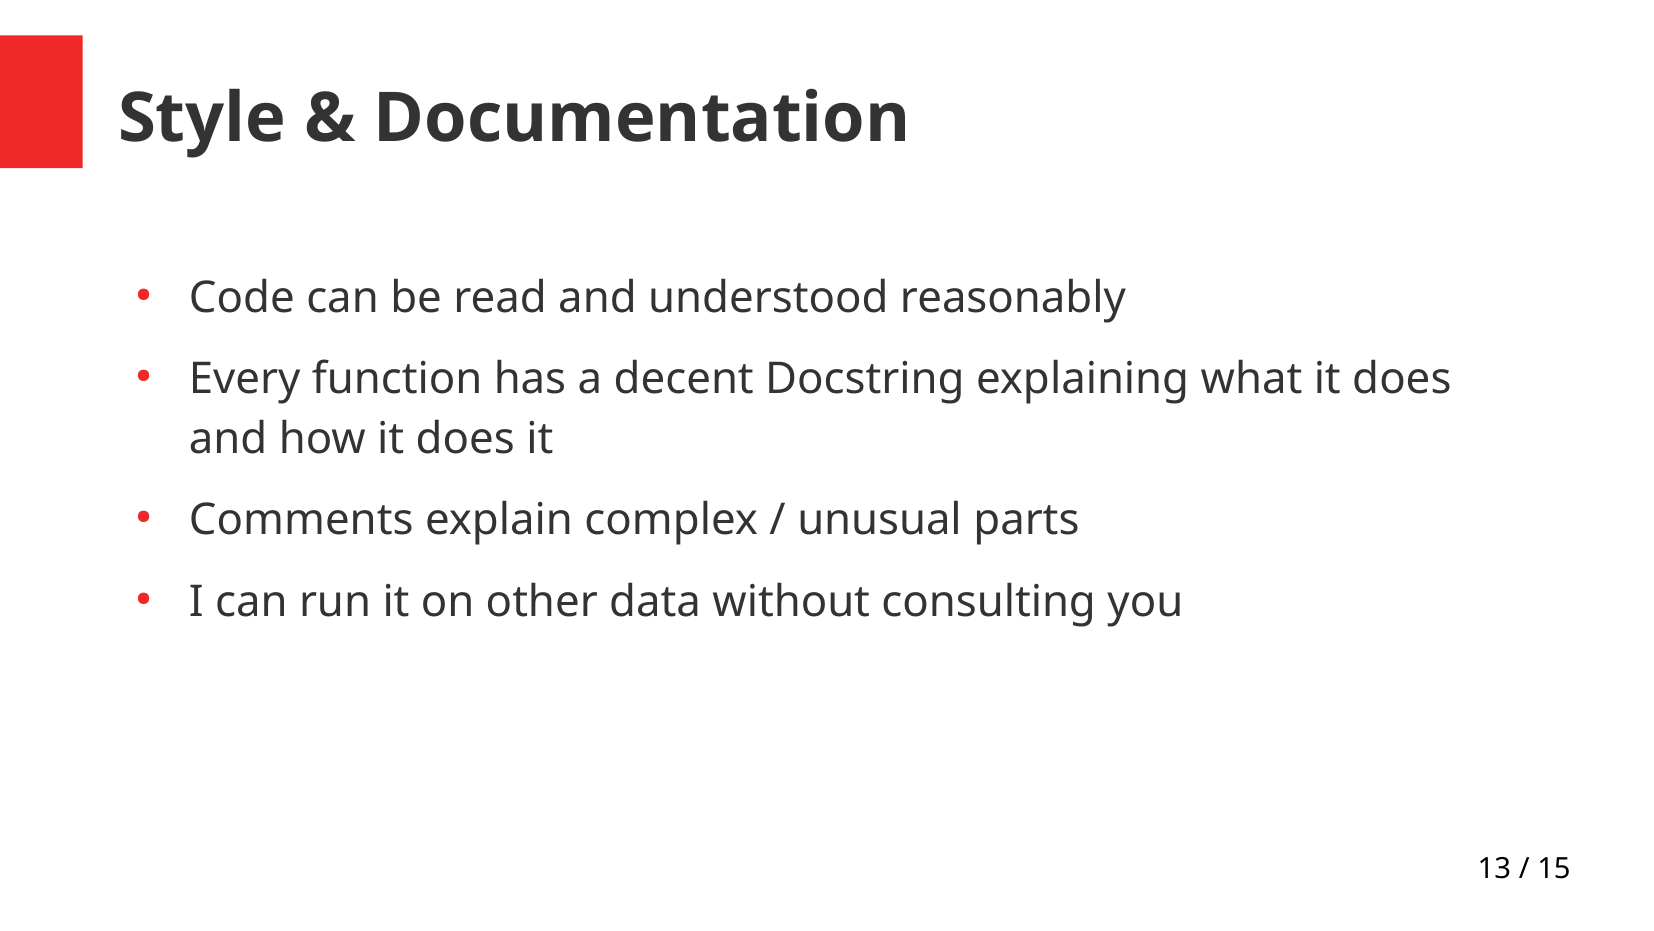

# Style & Documentation
Code can be read and understood reasonably
Every function has a decent Docstring explaining what it does and how it does it
Comments explain complex / unusual parts
I can run it on other data without consulting you
13